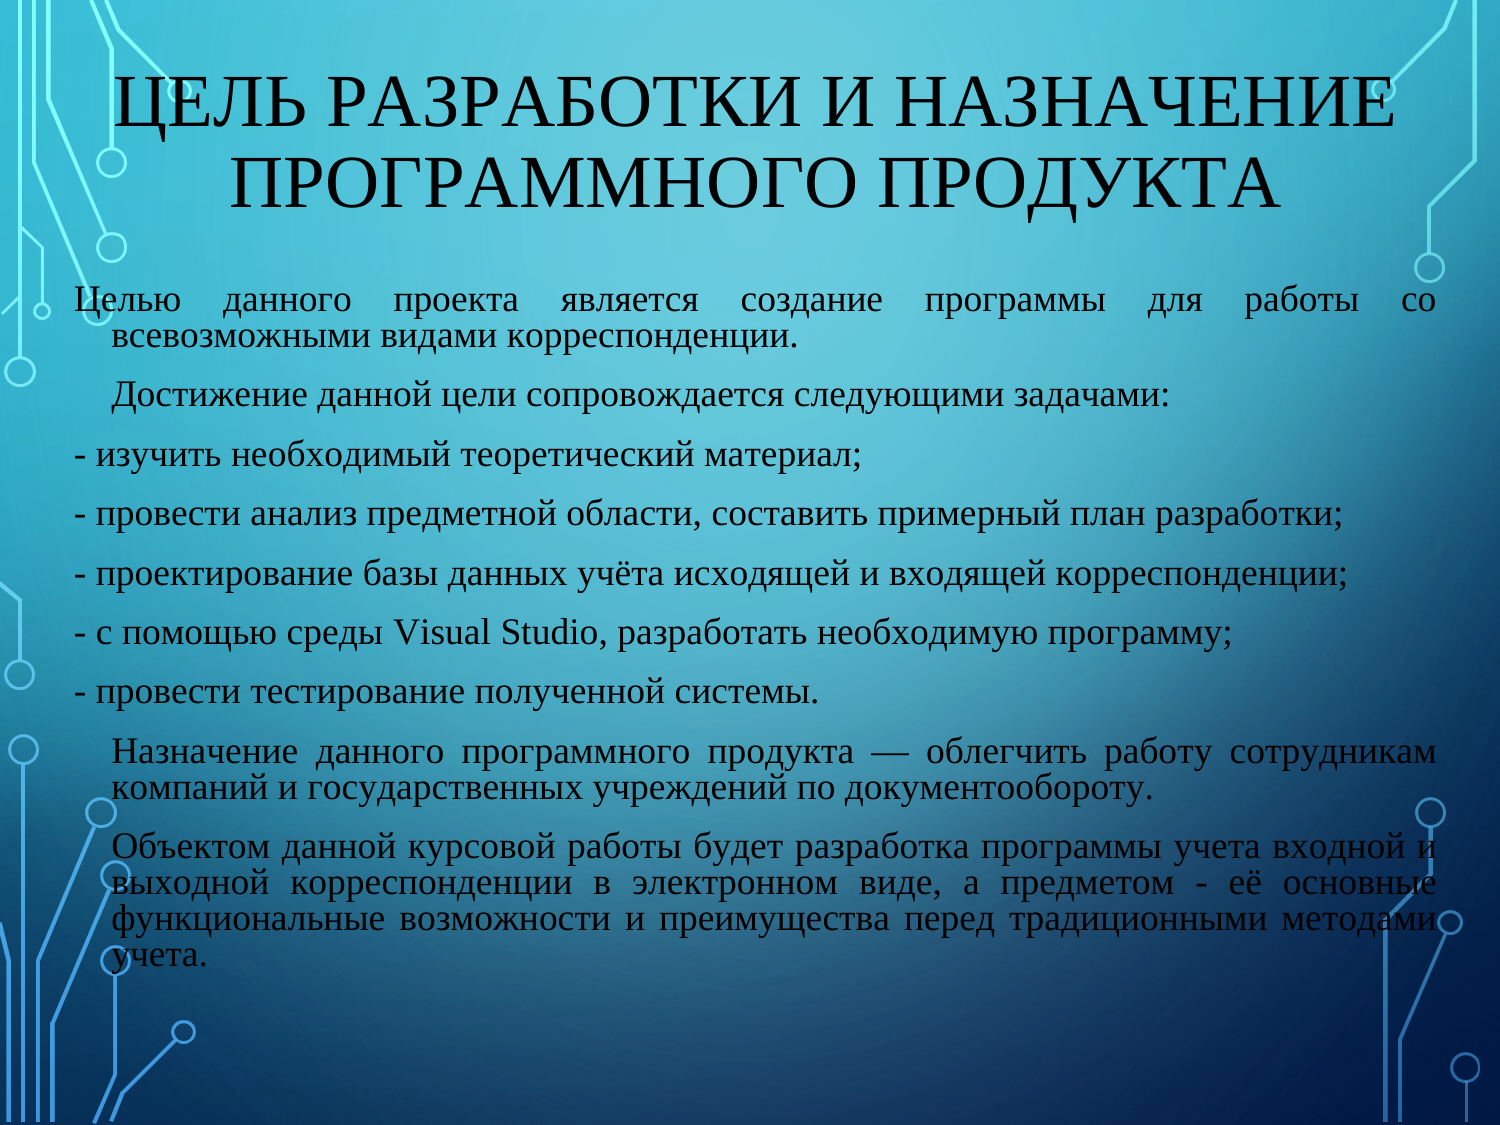

ЦЕЛЬ РАЗРАБОТКИ И НАЗНАЧЕНИЕ ПРОГРАММНОГО ПРОДУКТА
Целью данного проекта является создание программы для работы со всевозможными видами корреспонденции.
	Достижение данной цели сопровождается следующими задачами:
- изучить необходимый теоретический материал;
- провести анализ предметной области, составить примерный план разработки;
- проектирование базы данных учёта исходящей и входящей корреспонденции;
- с помощью среды Visual Studio, разработать необходимую программу;
- провести тестирование полученной системы.
	Назначение данного программного продукта — облегчить работу сотрудникам компаний и государственных учреждений по документообороту.
	Объектом данной курсовой работы будет разработка программы учета входной и выходной корреспонденции в электронном виде, а предметом - её основные функциональные возможности и преимущества перед традиционными методами учета.